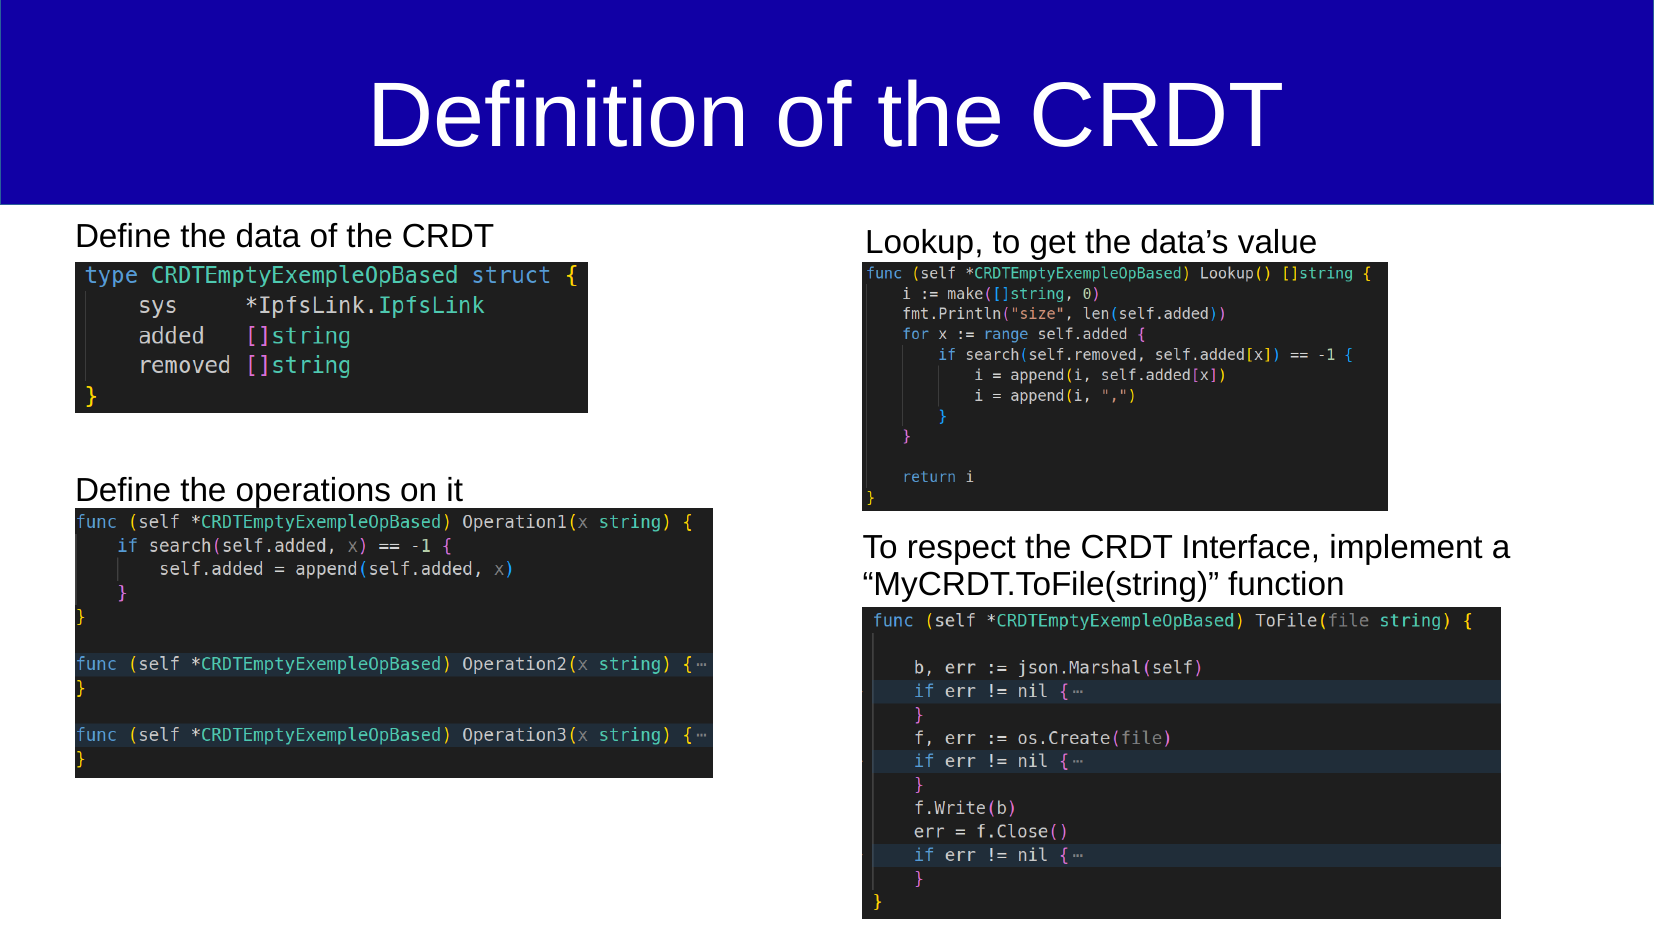

# Definition of the CRDT
Define the data of the CRDT
Lookup, to get the data’s value
Define the operations on it
To respect the CRDT Interface, implement a “MyCRDT.ToFile(string)” function